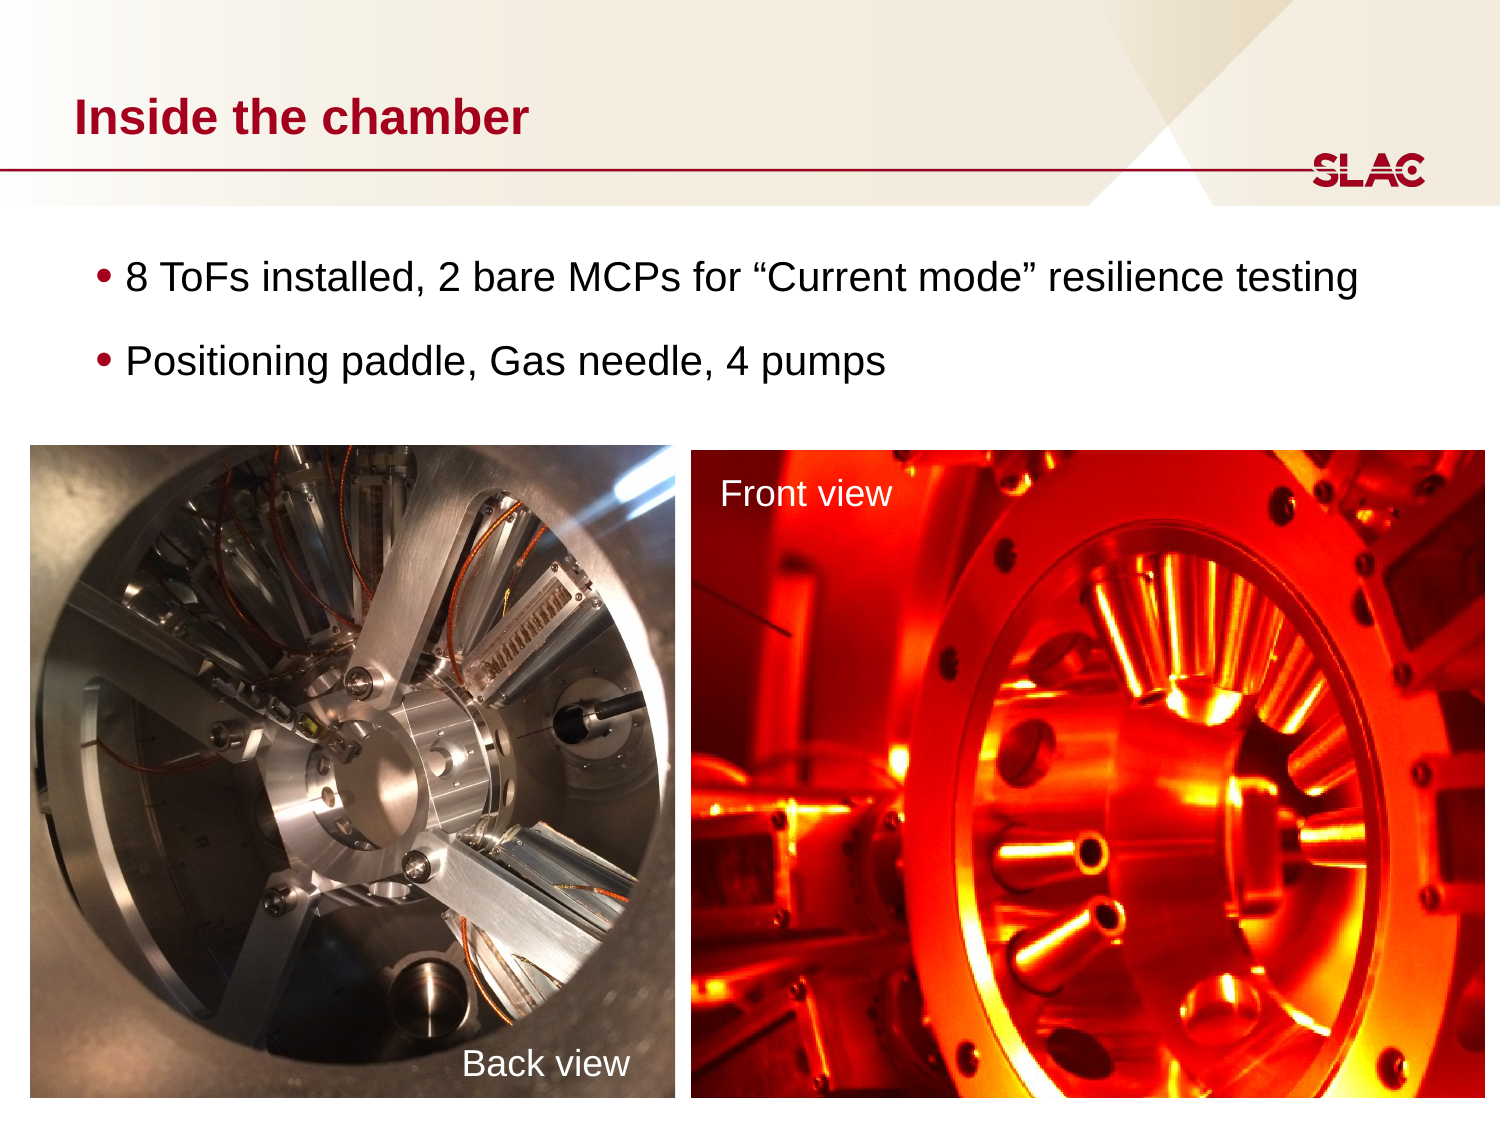

# Inside the chamber
8 ToFs installed, 2 bare MCPs for “Current mode” resilience testing
Positioning paddle, Gas needle, 4 pumps
Front view
Back view